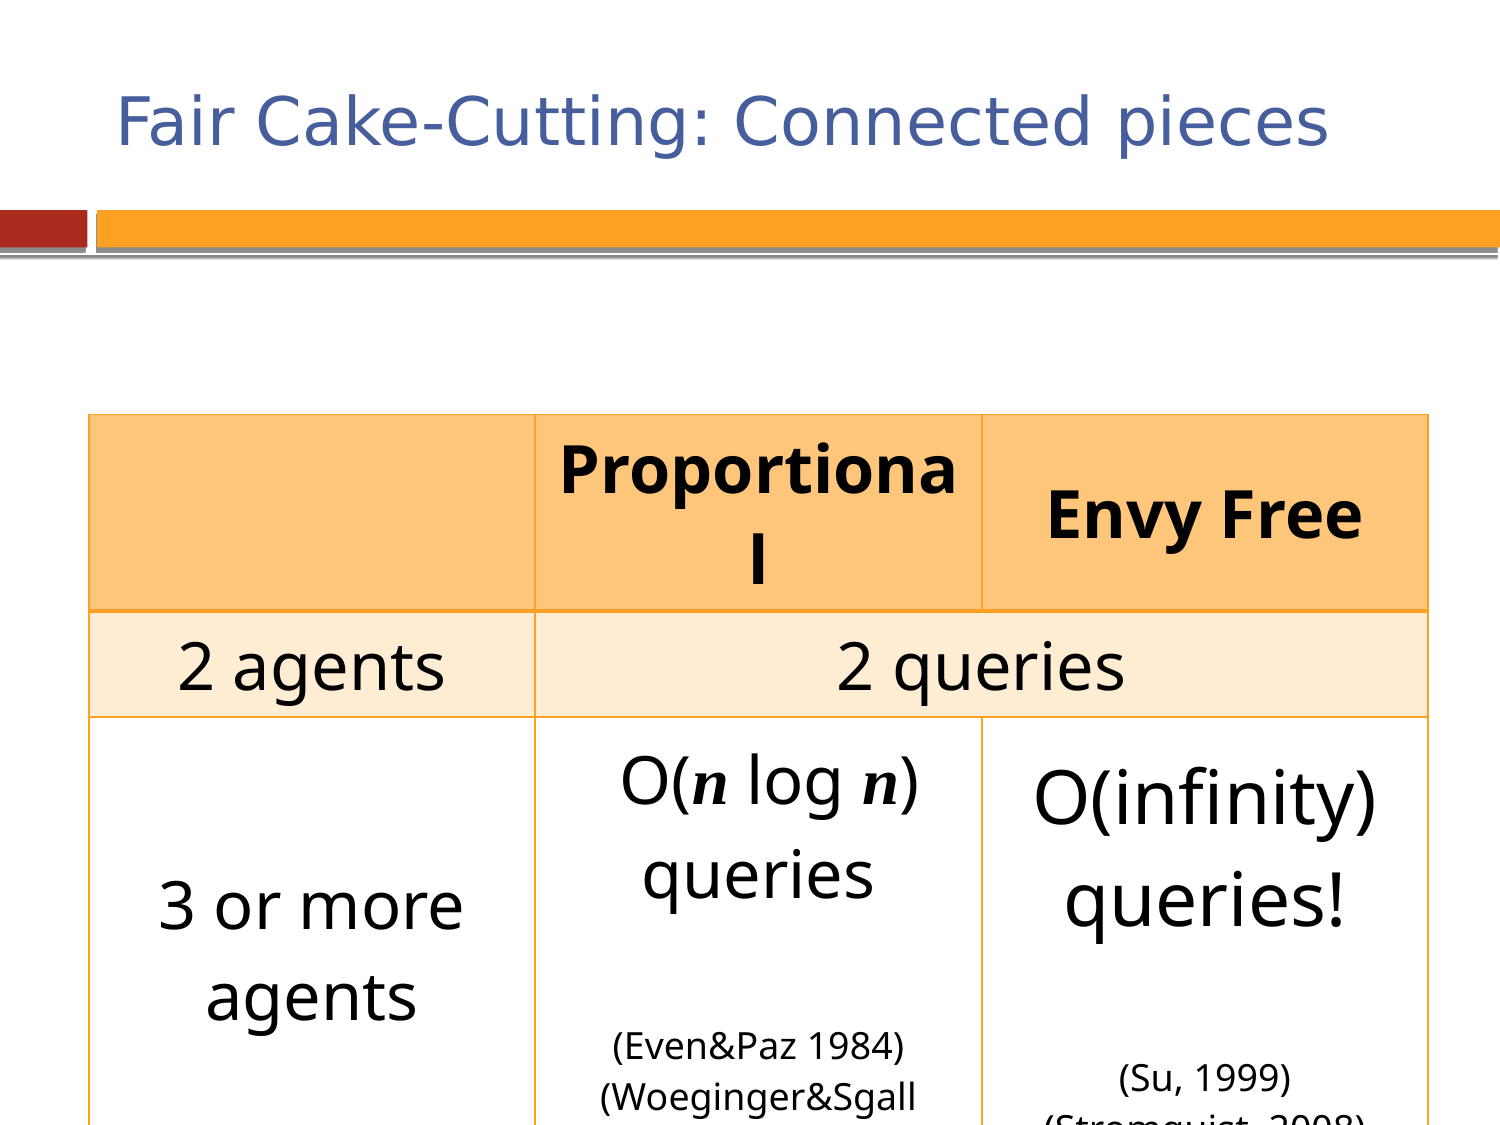

# Fair Cake-Cutting: Connected pieces
| | Proportional | Envy Free |
| --- | --- | --- |
| 2 agents | 2 queries | |
| 3 or more agents | O(n log n) queries (Even&Paz 1984) (Woeginger&Sgall 2007) | O(infinity) queries! (Su, 1999) (Stromquist, 2008) |